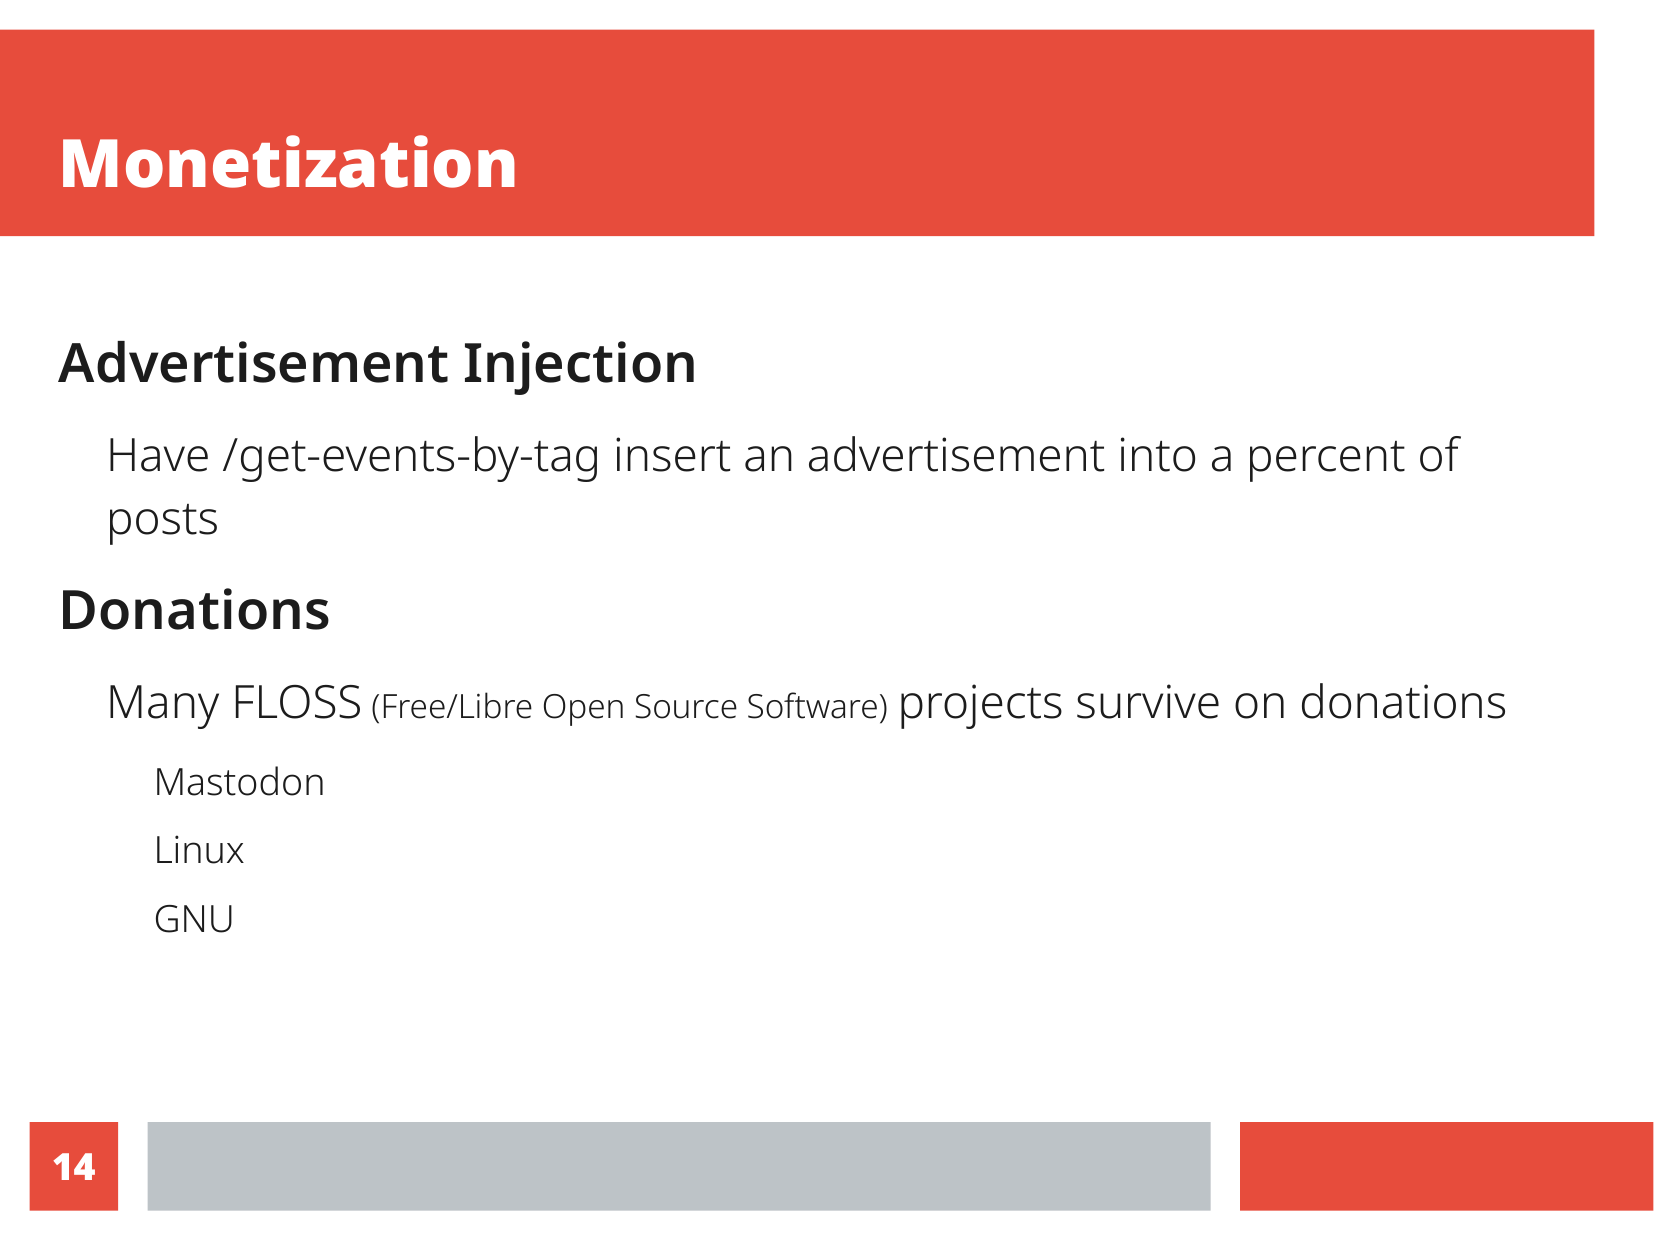

# Monetization
Advertisement Injection
Have /get-events-by-tag insert an advertisement into a percent of posts
Donations
Many FLOSS (Free/Libre Open Source Software) projects survive on donations
Mastodon
Linux
GNU
14